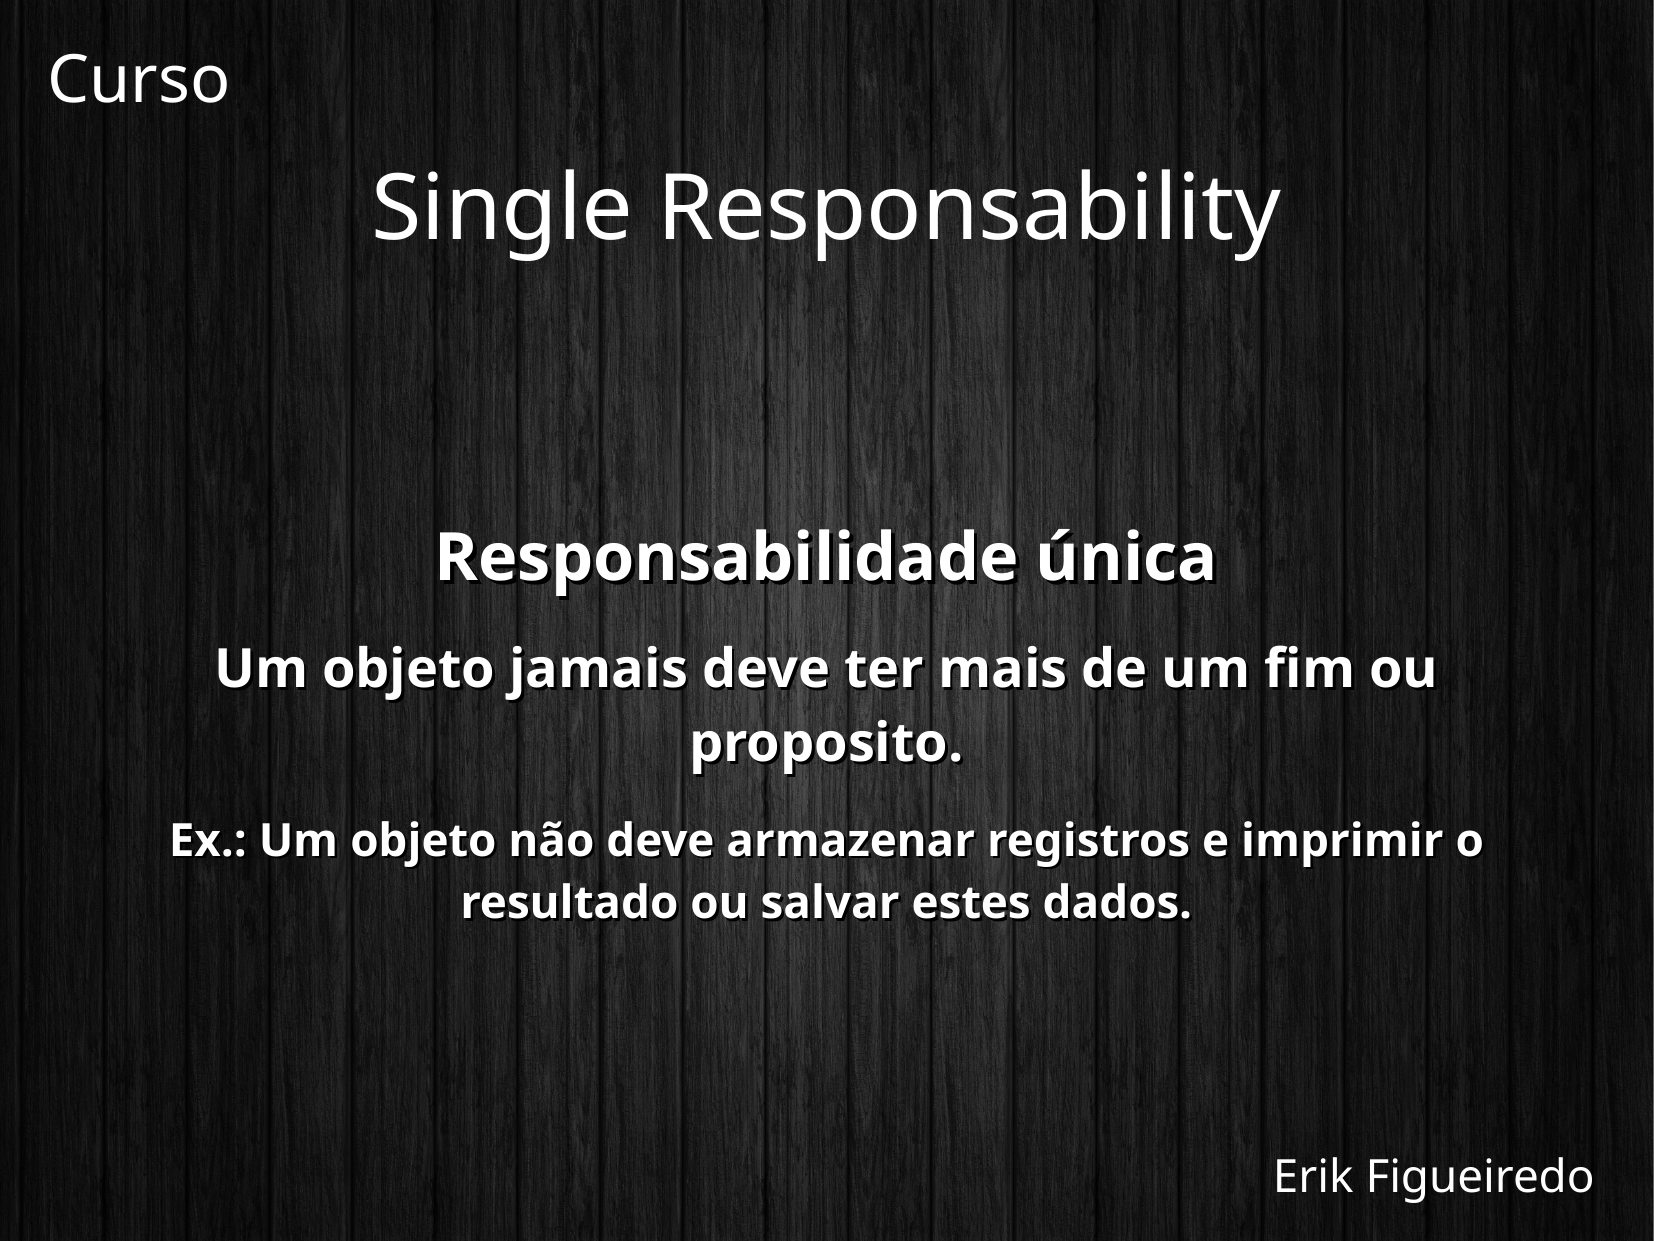

Curso
# Single Responsability
Responsabilidade única
Um objeto jamais deve ter mais de um fim ou proposito.
Ex.: Um objeto não deve armazenar registros e imprimir o resultado ou salvar estes dados.
Erik Figueiredo